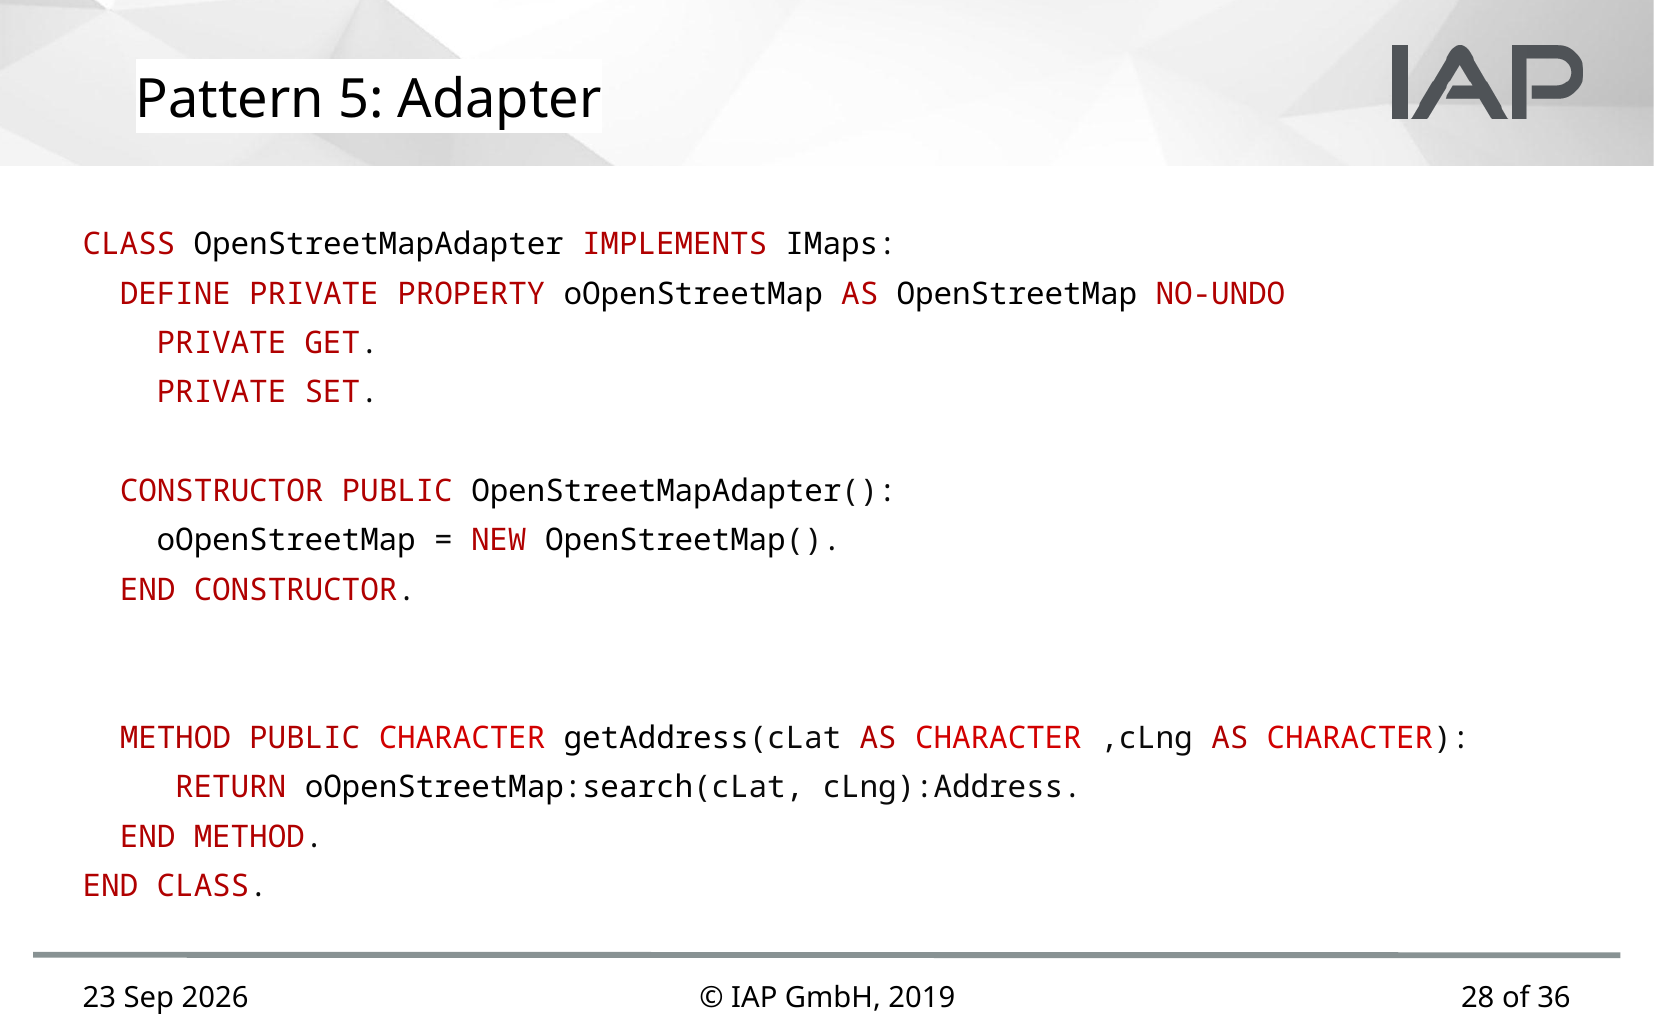

# Pattern 5: Adapter
CLASS OpenStreetMapAdapter IMPLEMENTS IMaps:
 DEFINE PRIVATE PROPERTY oOpenStreetMap AS OpenStreetMap NO-UNDO
 PRIVATE GET.
 PRIVATE SET.
 CONSTRUCTOR PUBLIC OpenStreetMapAdapter():
 oOpenStreetMap = NEW OpenStreetMap().
 END CONSTRUCTOR.
 METHOD PUBLIC CHARACTER getAddress(cLat AS CHARACTER ,cLng AS CHARACTER):
 RETURN oOpenStreetMap:search(cLat, cLng):Address.
 END METHOD.
END CLASS.
© IAP GmbH, 2019
28